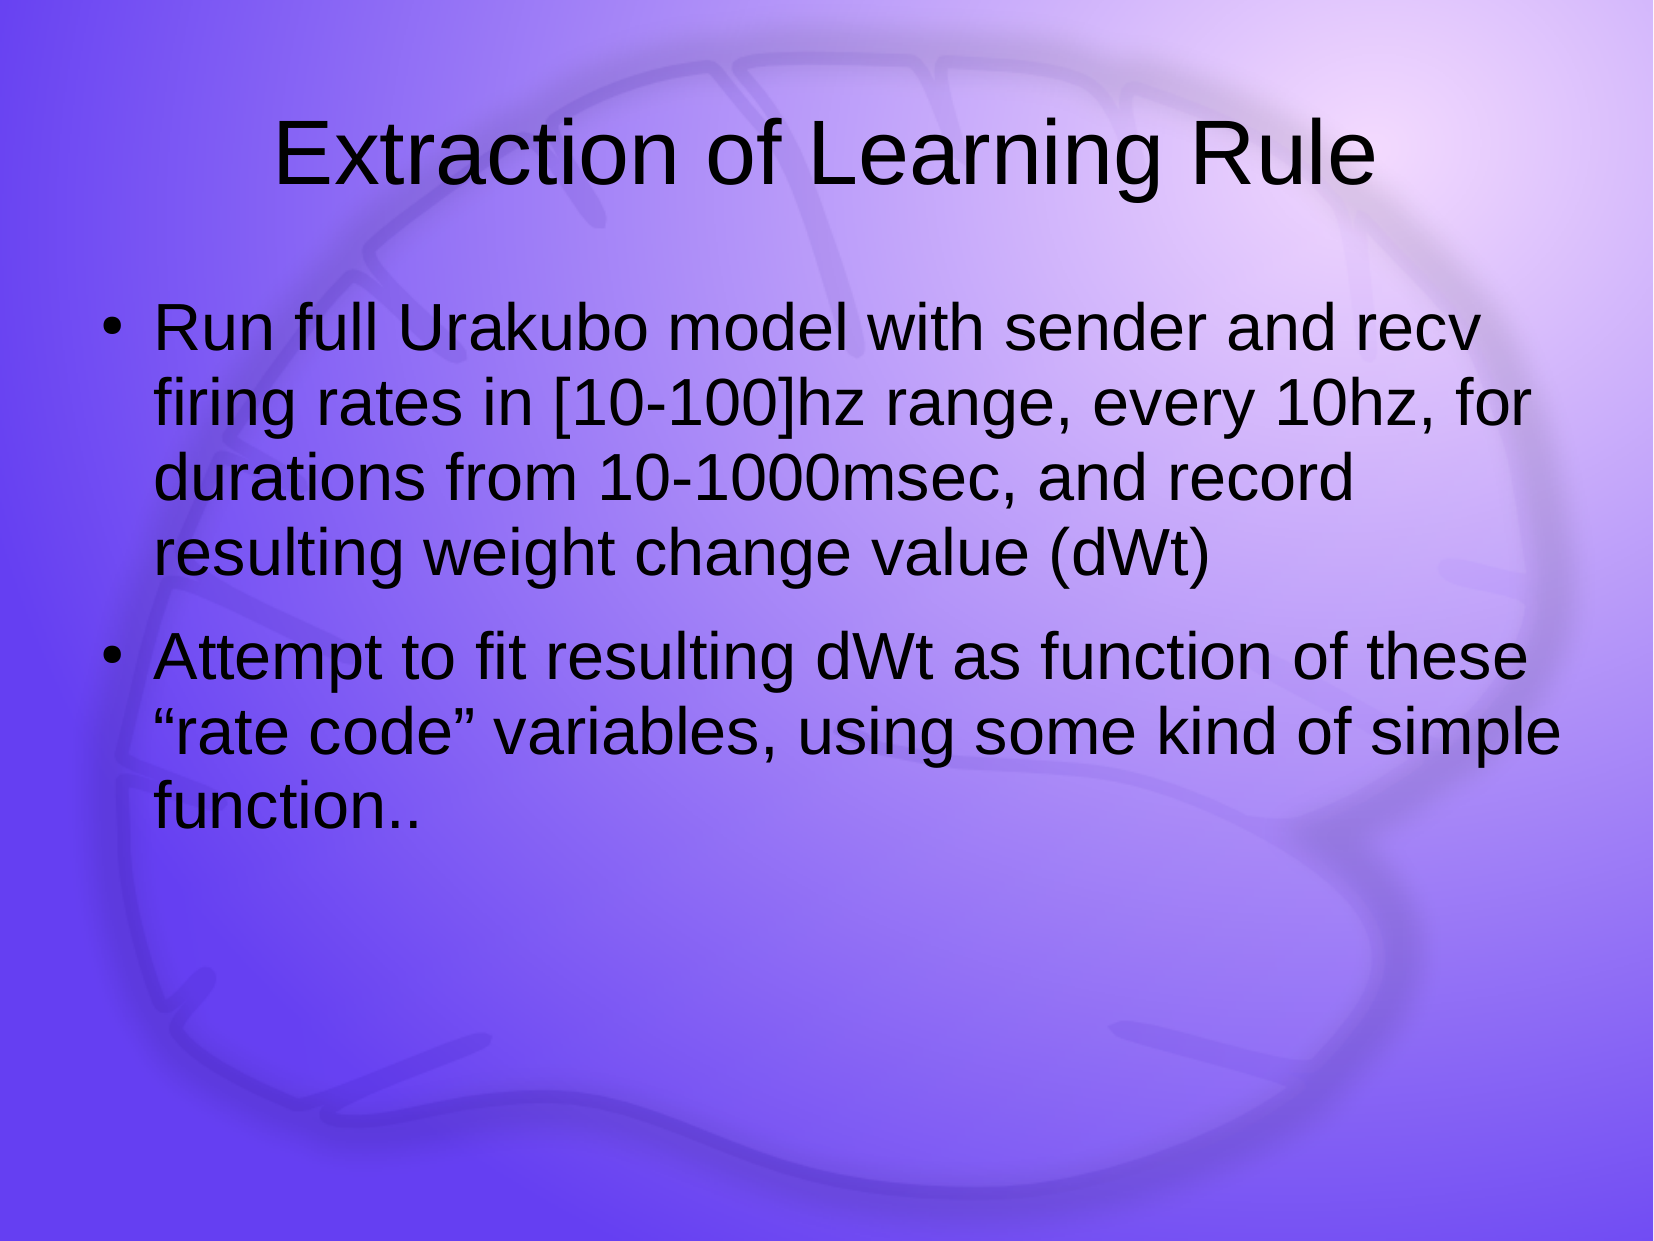

# Extraction of Learning Rule
Run full Urakubo model with sender and recv firing rates in [10-100]hz range, every 10hz, for durations from 10-1000msec, and record resulting weight change value (dWt)
Attempt to fit resulting dWt as function of these “rate code” variables, using some kind of simple function..